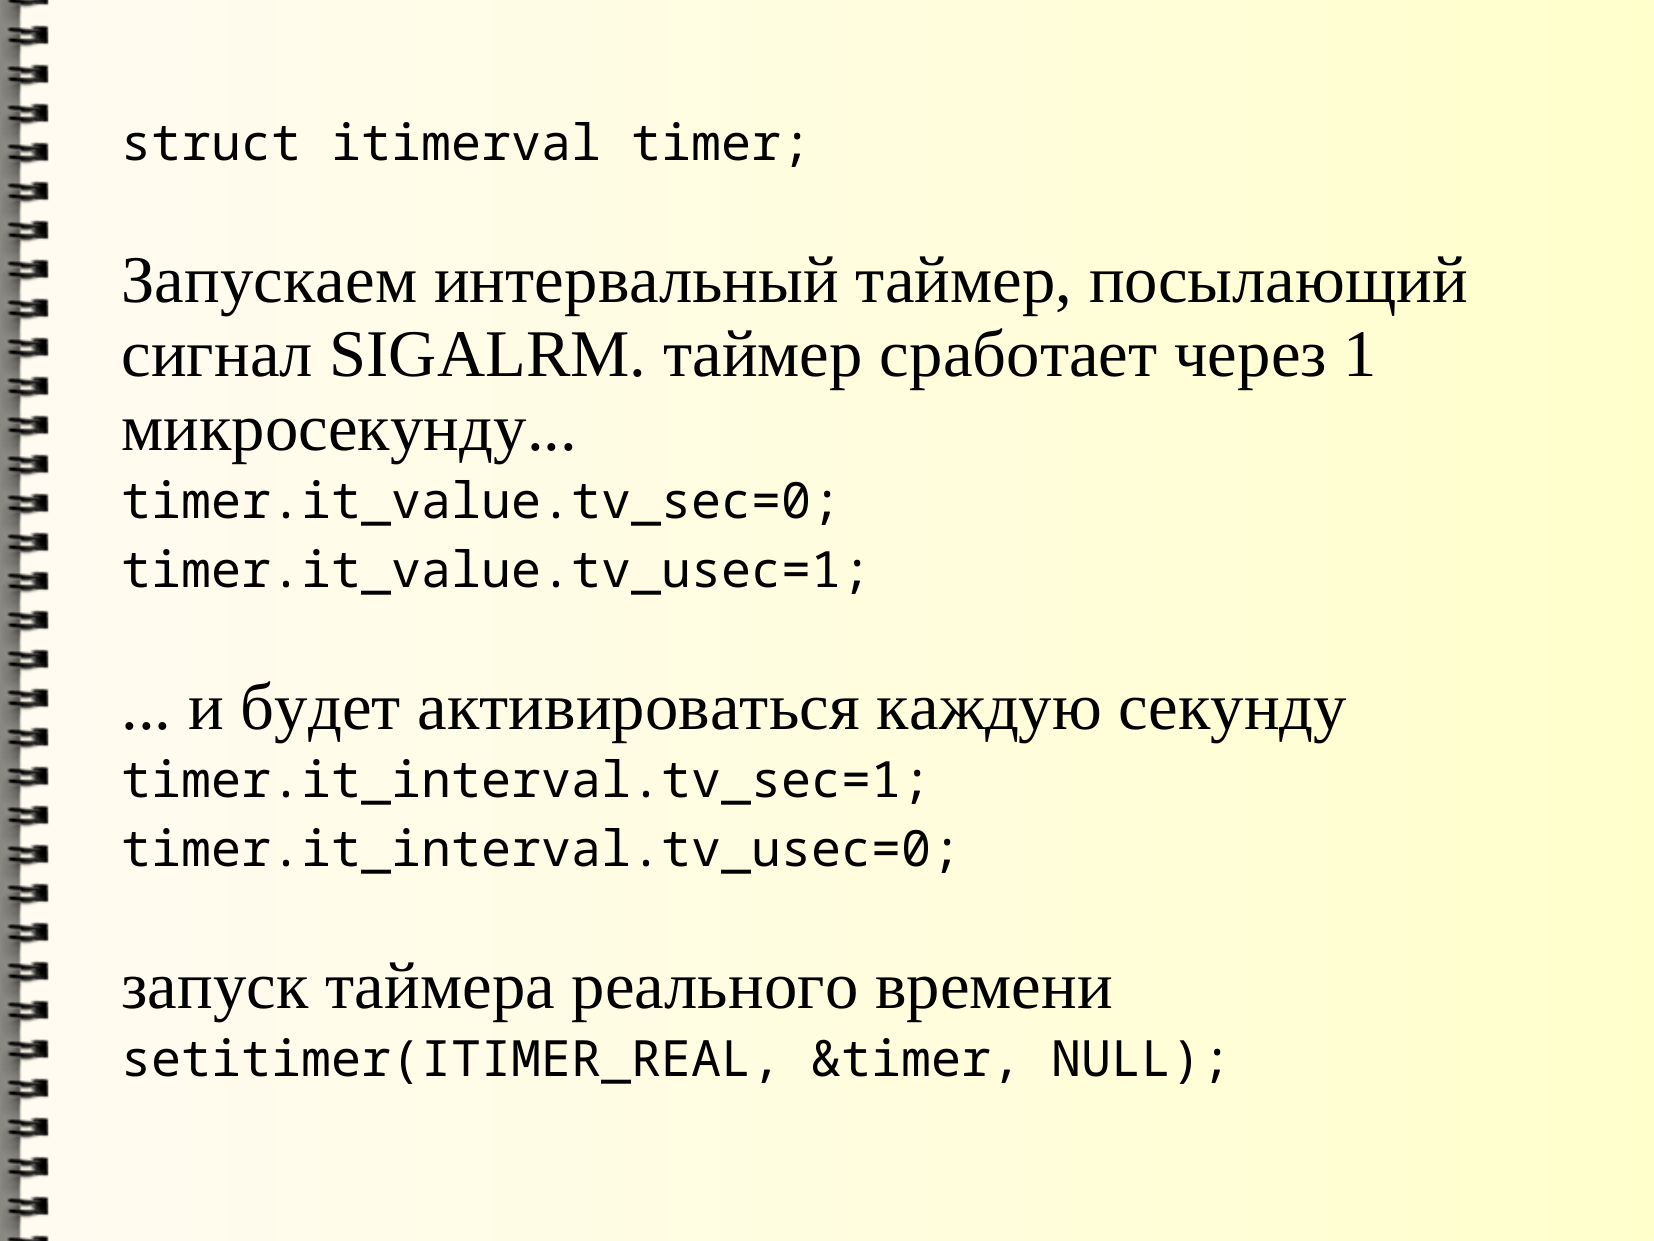

# struct itimerval timer;
Запускаем интервальный таймер, посылающий сигнал SIGALRM. таймер сработает через 1 микросекунду...
timer.it_value.tv_sec=0;
timer.it_value.tv_usec=1;
... и будет активироваться каждую секунду
timer.it_interval.tv_sec=1;
timer.it_interval.tv_usec=0;
запуск таймера реального времени
setitimer(ITIMER_REAL, &timer, NULL);